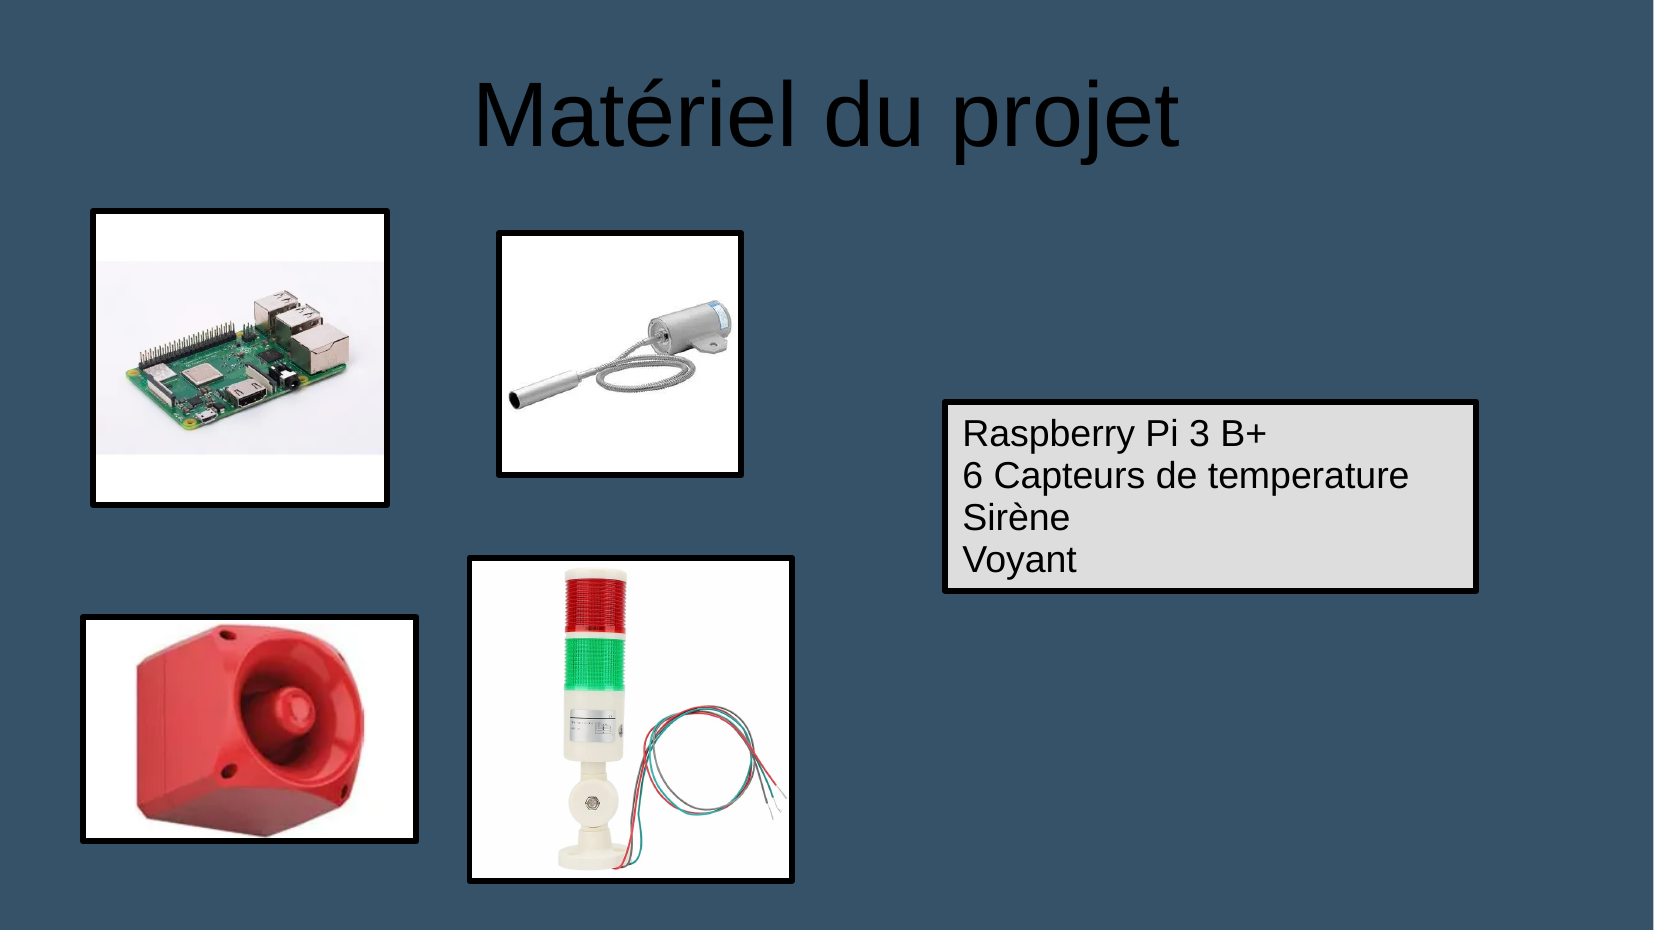

# Matériel du projet
Raspberry Pi 3 B+
6 Capteurs de temperature
Sirène
Voyant